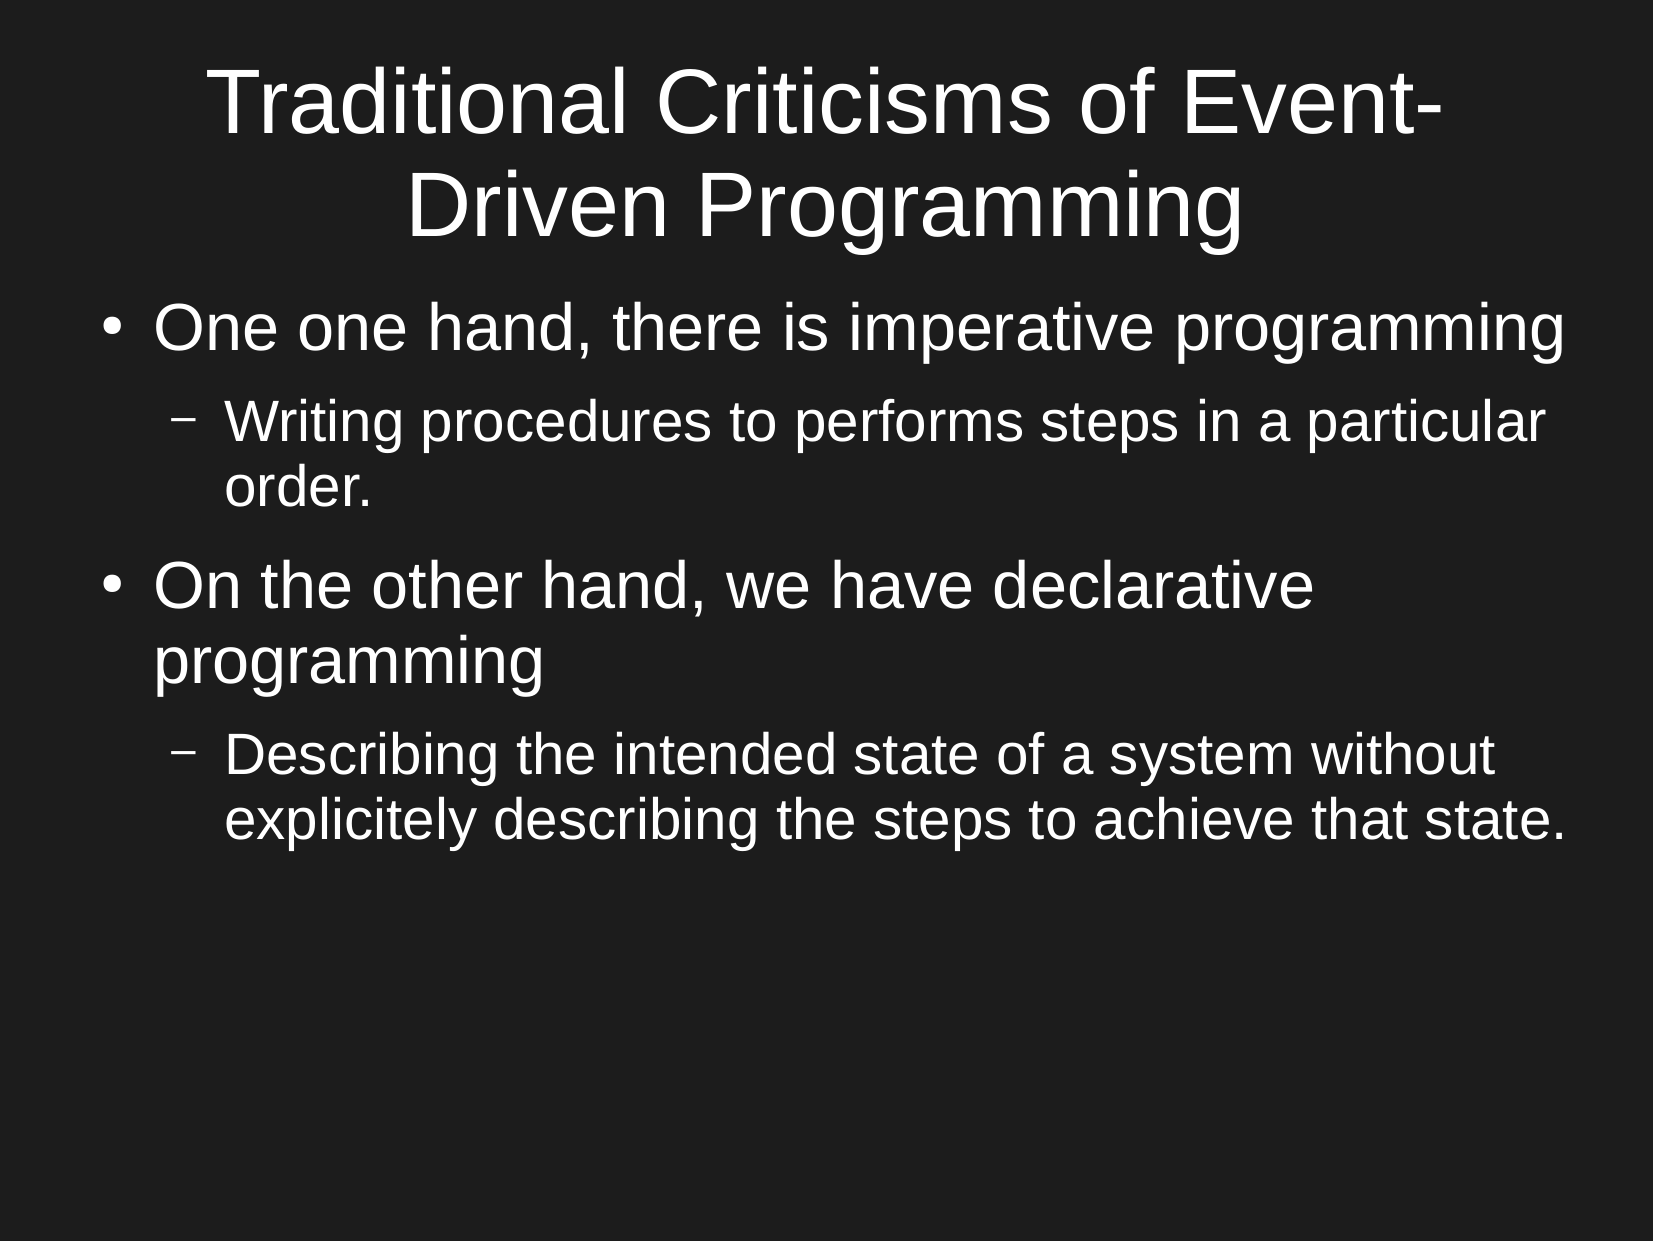

# Traditional Criticisms of Event-Driven Programming
One one hand, there is imperative programming
Writing procedures to performs steps in a particular order.
On the other hand, we have declarative programming
Describing the intended state of a system without explicitely describing the steps to achieve that state.